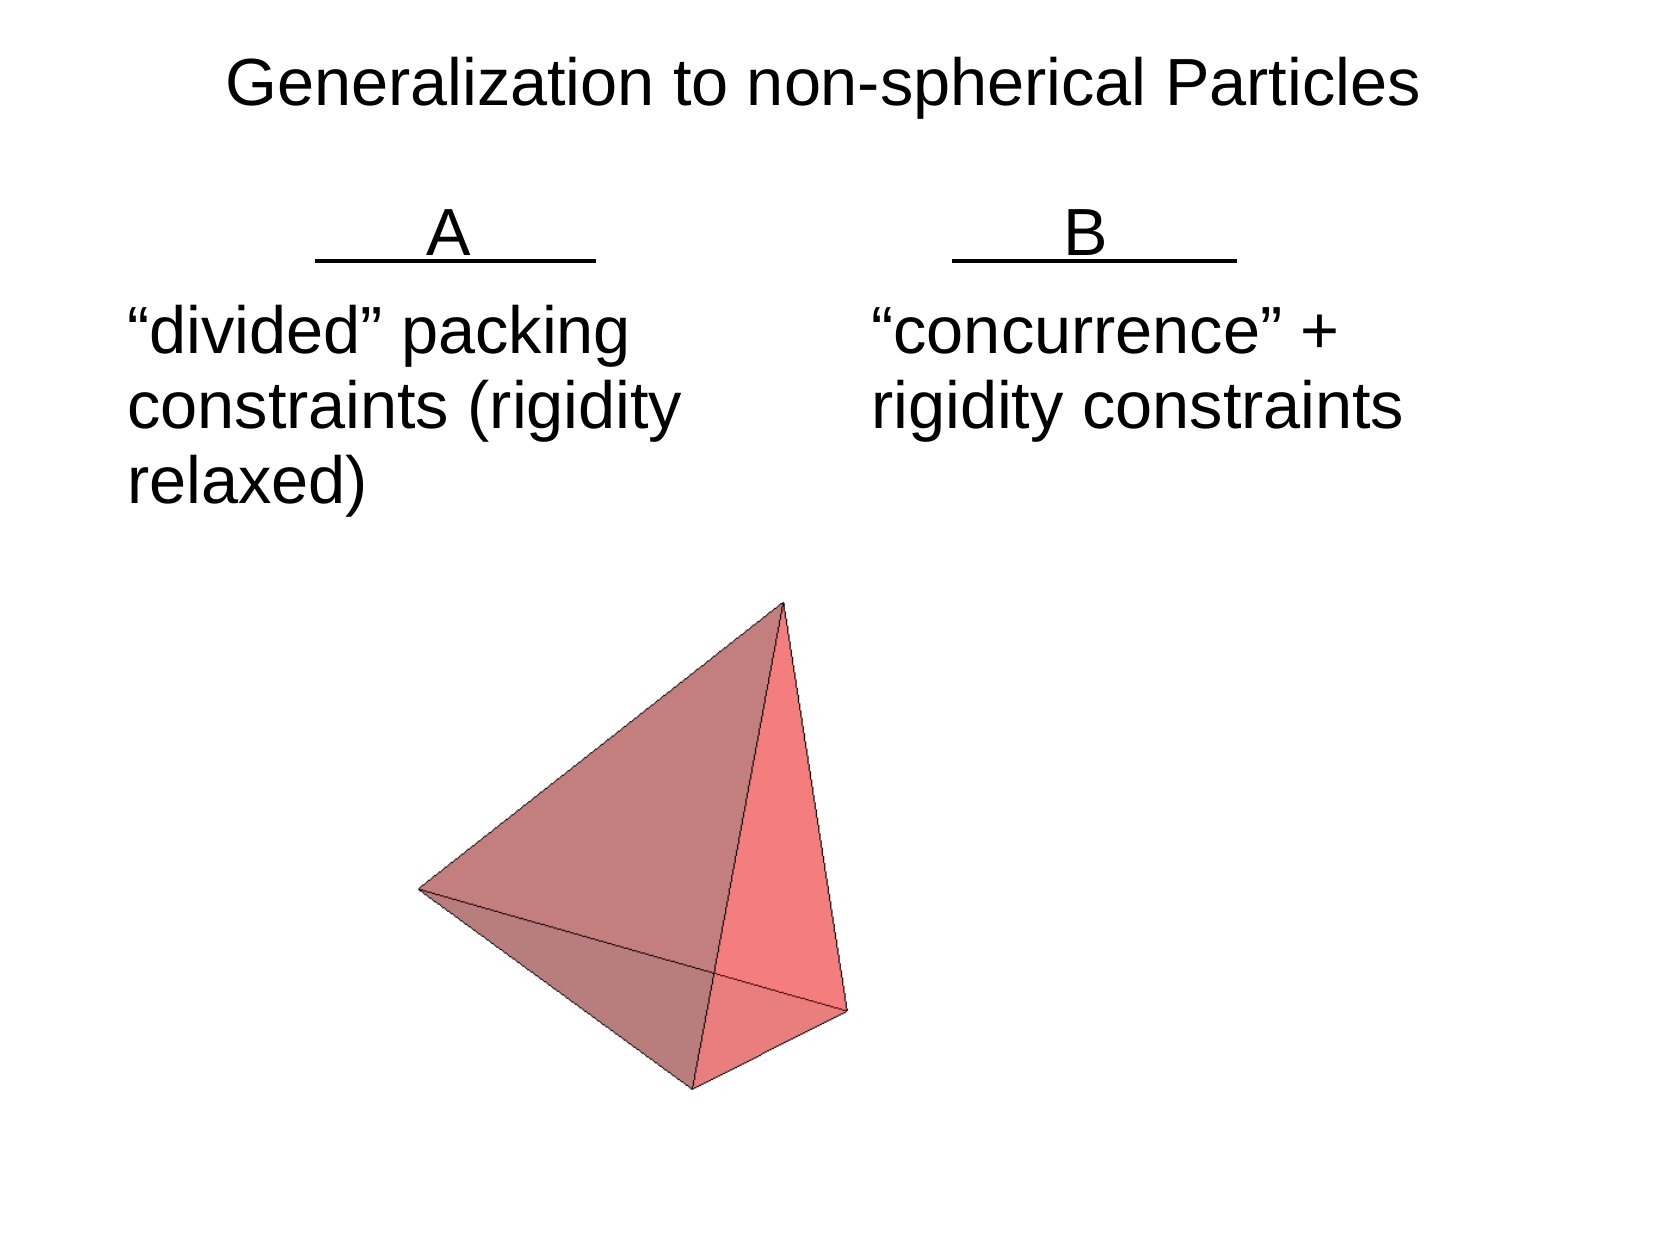

Generalization to non-spherical Particles
 A
 B
“divided” packing constraints (rigidity relaxed)
“concurrence” + rigidity constraints